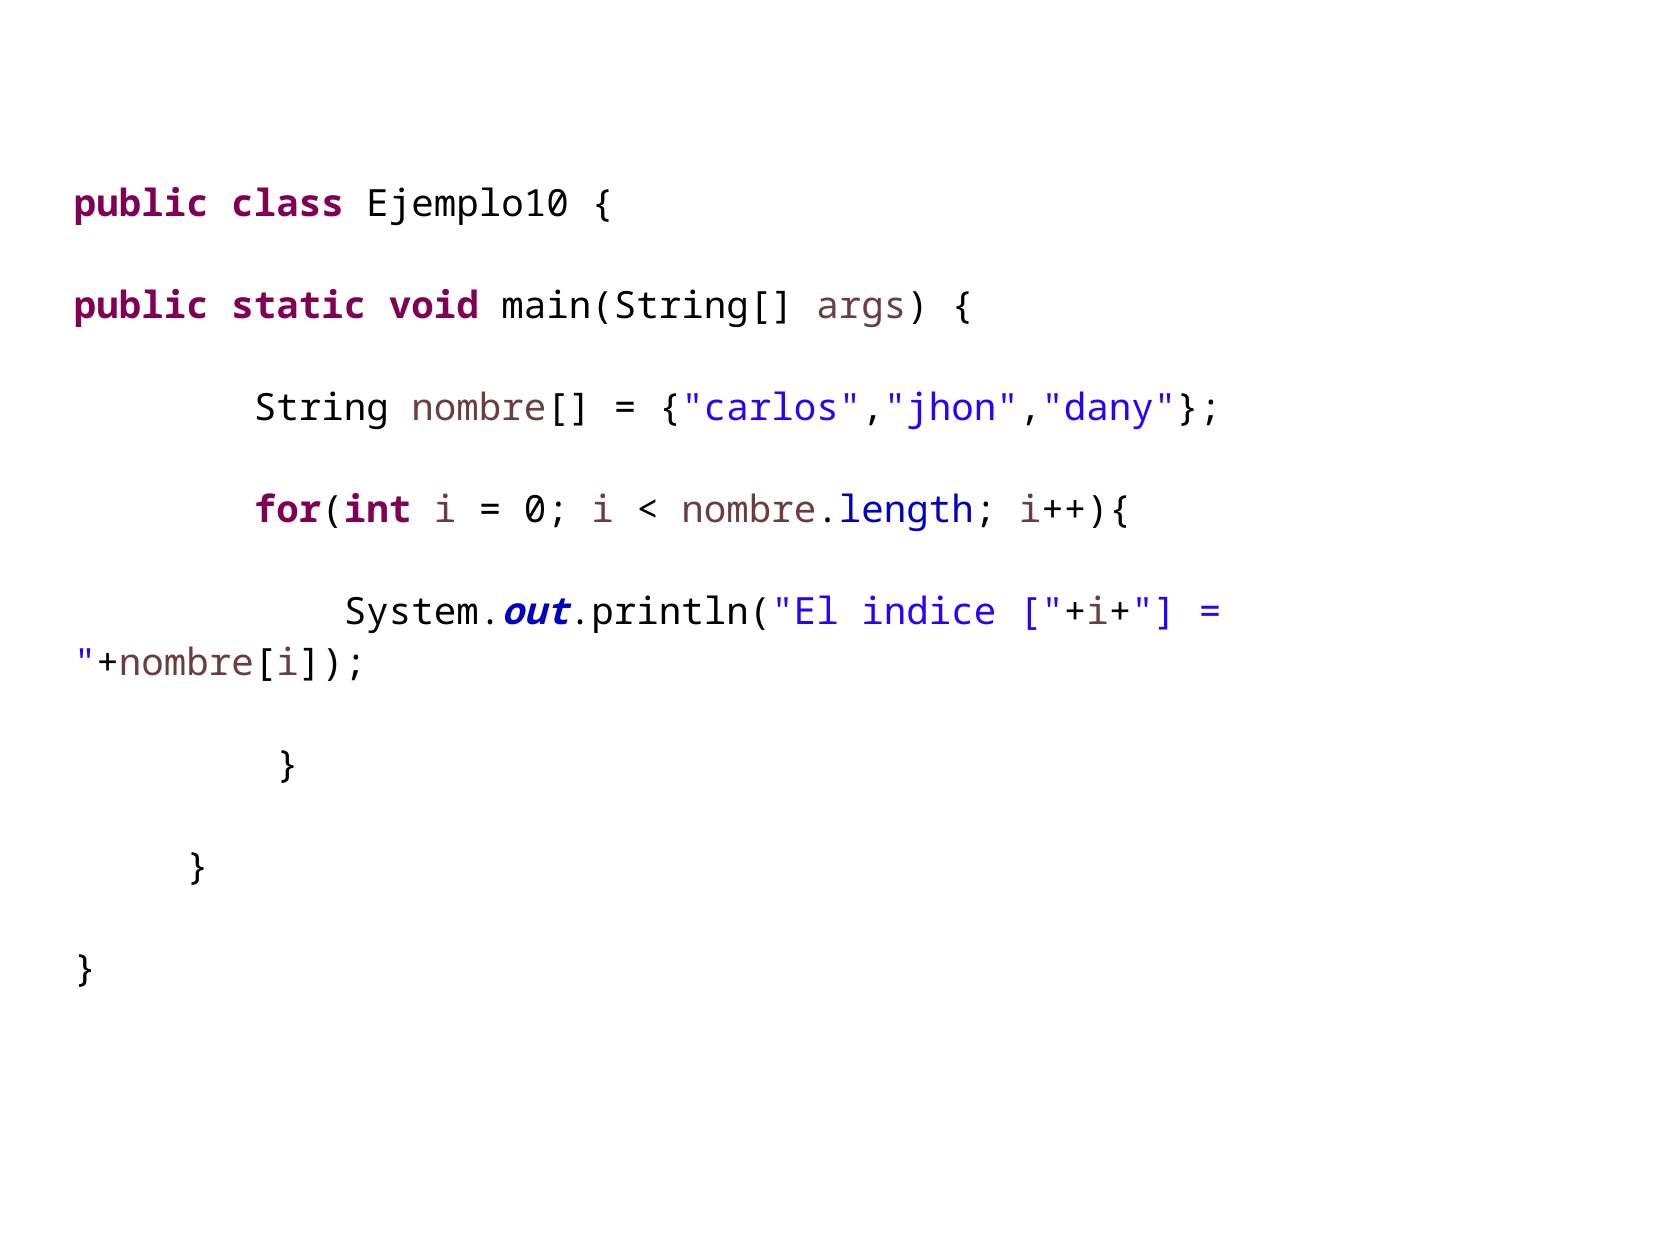

public class Ejemplo10 {
public static void main(String[] args) {
 String nombre[] = {"carlos","jhon","dany"};
 for(int i = 0; i < nombre.length; i++){
 System.out.println("El indice ["+i+"] = "+nombre[i]);
 }
 }
}